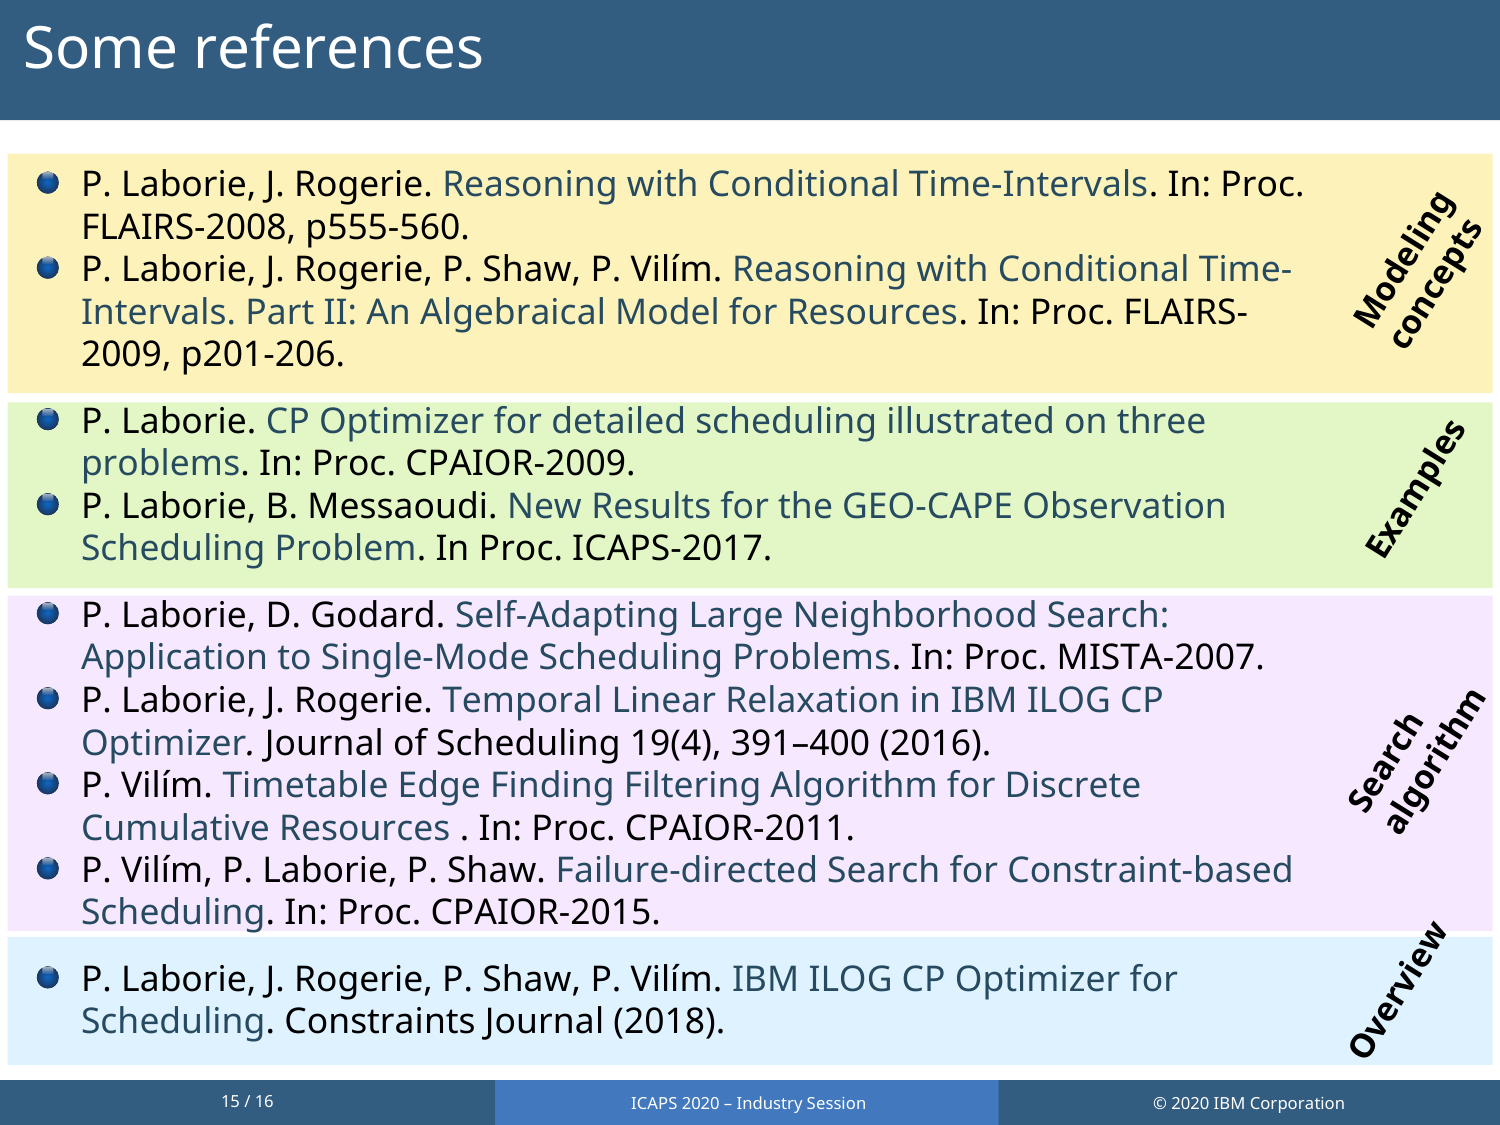

# Some references
P. Laborie, J. Rogerie. Reasoning with Conditional Time-Intervals. In: Proc. FLAIRS-2008, p555-560.
P. Laborie, J. Rogerie, P. Shaw, P. Vilím. Reasoning with Conditional Time-Intervals. Part II: An Algebraical Model for Resources. In: Proc. FLAIRS-2009, p201-206.
P. Laborie. CP Optimizer for detailed scheduling illustrated on three problems. In: Proc. CPAIOR-2009.
P. Laborie, B. Messaoudi. New Results for the GEO-CAPE Observation Scheduling Problem. In Proc. ICAPS-2017.
P. Laborie, D. Godard. Self-Adapting Large Neighborhood Search: Application to Single-Mode Scheduling Problems. In: Proc. MISTA-2007.
P. Laborie, J. Rogerie. Temporal Linear Relaxation in IBM ILOG CP Optimizer. Journal of Scheduling 19(4), 391–400 (2016).
P. Vilím. Timetable Edge Finding Filtering Algorithm for Discrete Cumulative Resources . In: Proc. CPAIOR-2011.
P. Vilím, P. Laborie, P. Shaw. Failure-directed Search for Constraint-based Scheduling. In: Proc. CPAIOR-2015.
P. Laborie, J. Rogerie, P. Shaw, P. Vilím. IBM ILOG CP Optimizer for Scheduling. Constraints Journal (2018).
Modeling
concepts
Examples
Search
algorithm
Overview